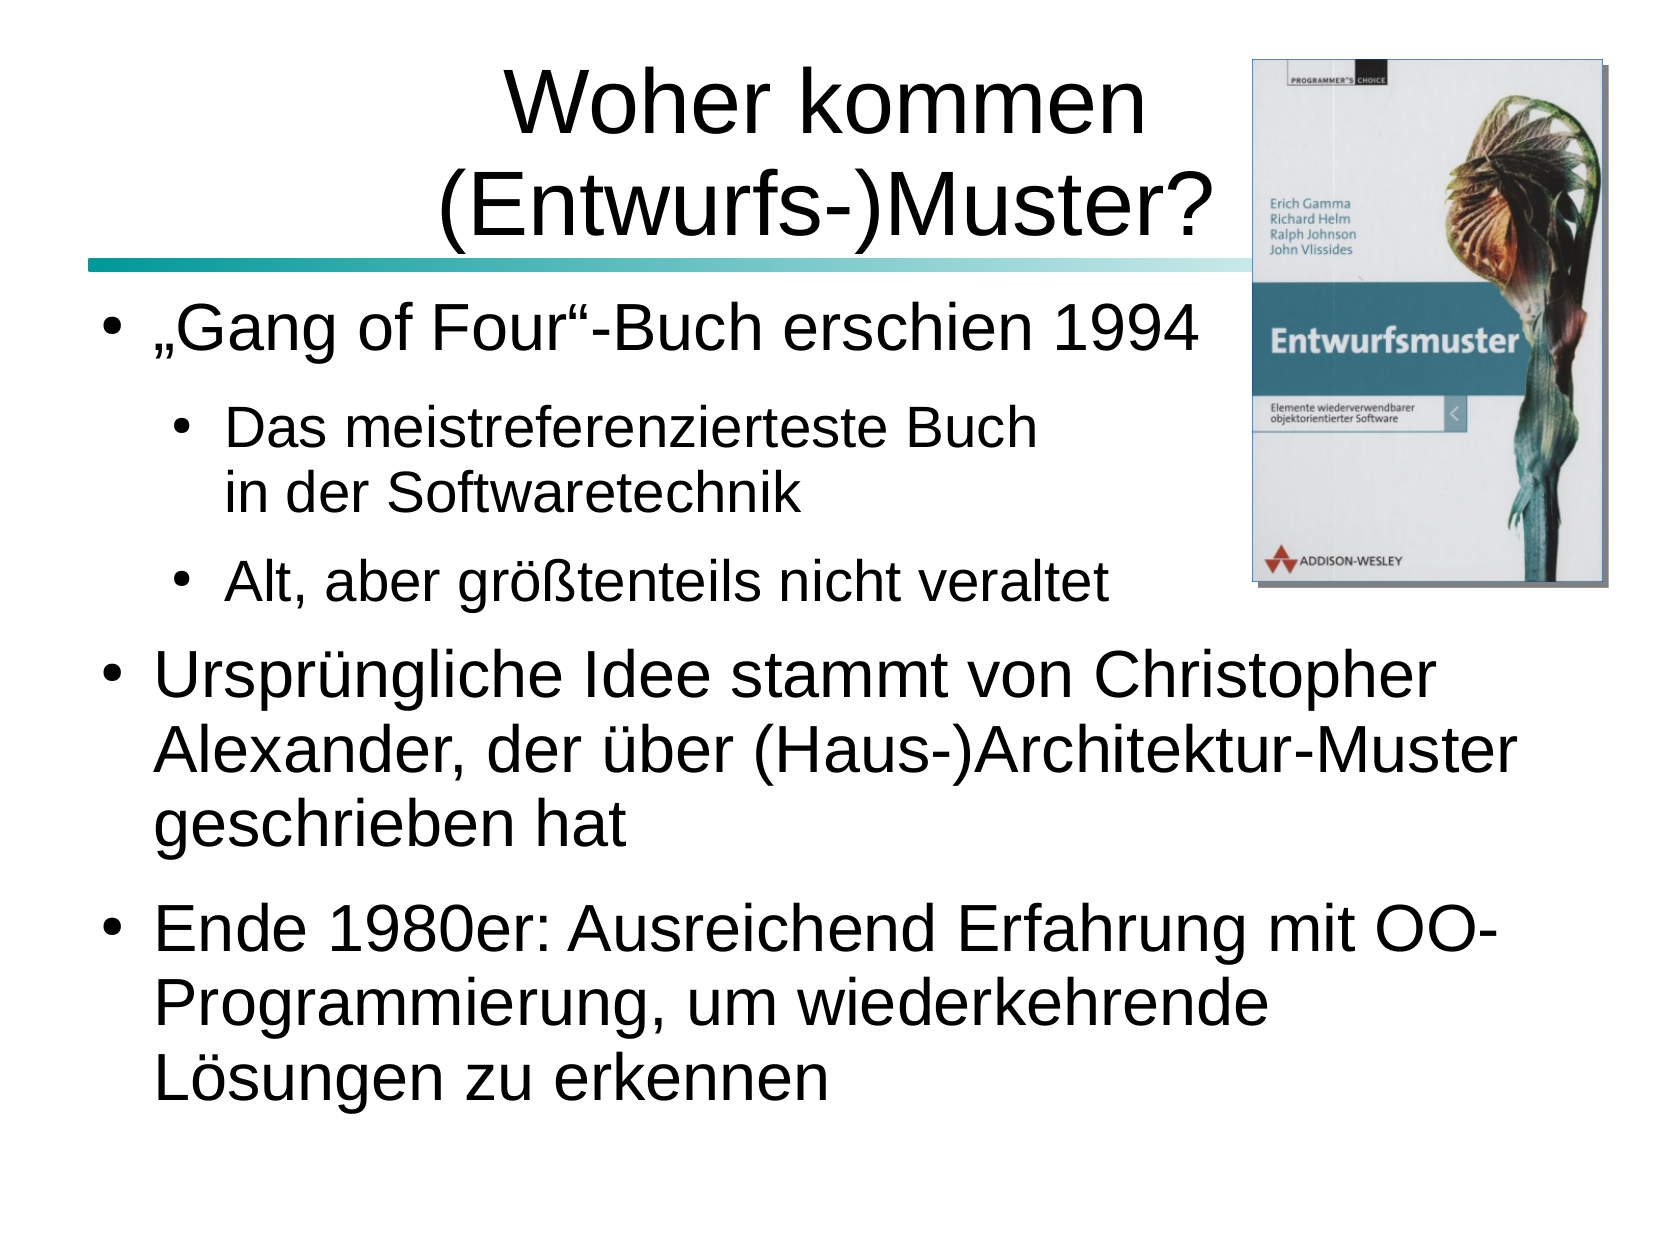

# Woher kommen (Entwurfs-)Muster?
„Gang of Four“-Buch erschien 1994
Das meistreferenzierteste Buch
in der Softwaretechnik
Alt, aber größtenteils nicht veraltet
Ursprüngliche Idee stammt von Christopher Alexander, der über (Haus-)Architektur-Muster geschrieben hat
Ende 1980er: Ausreichend Erfahrung mit OO-Programmierung, um wiederkehrende Lösungen zu erkennen